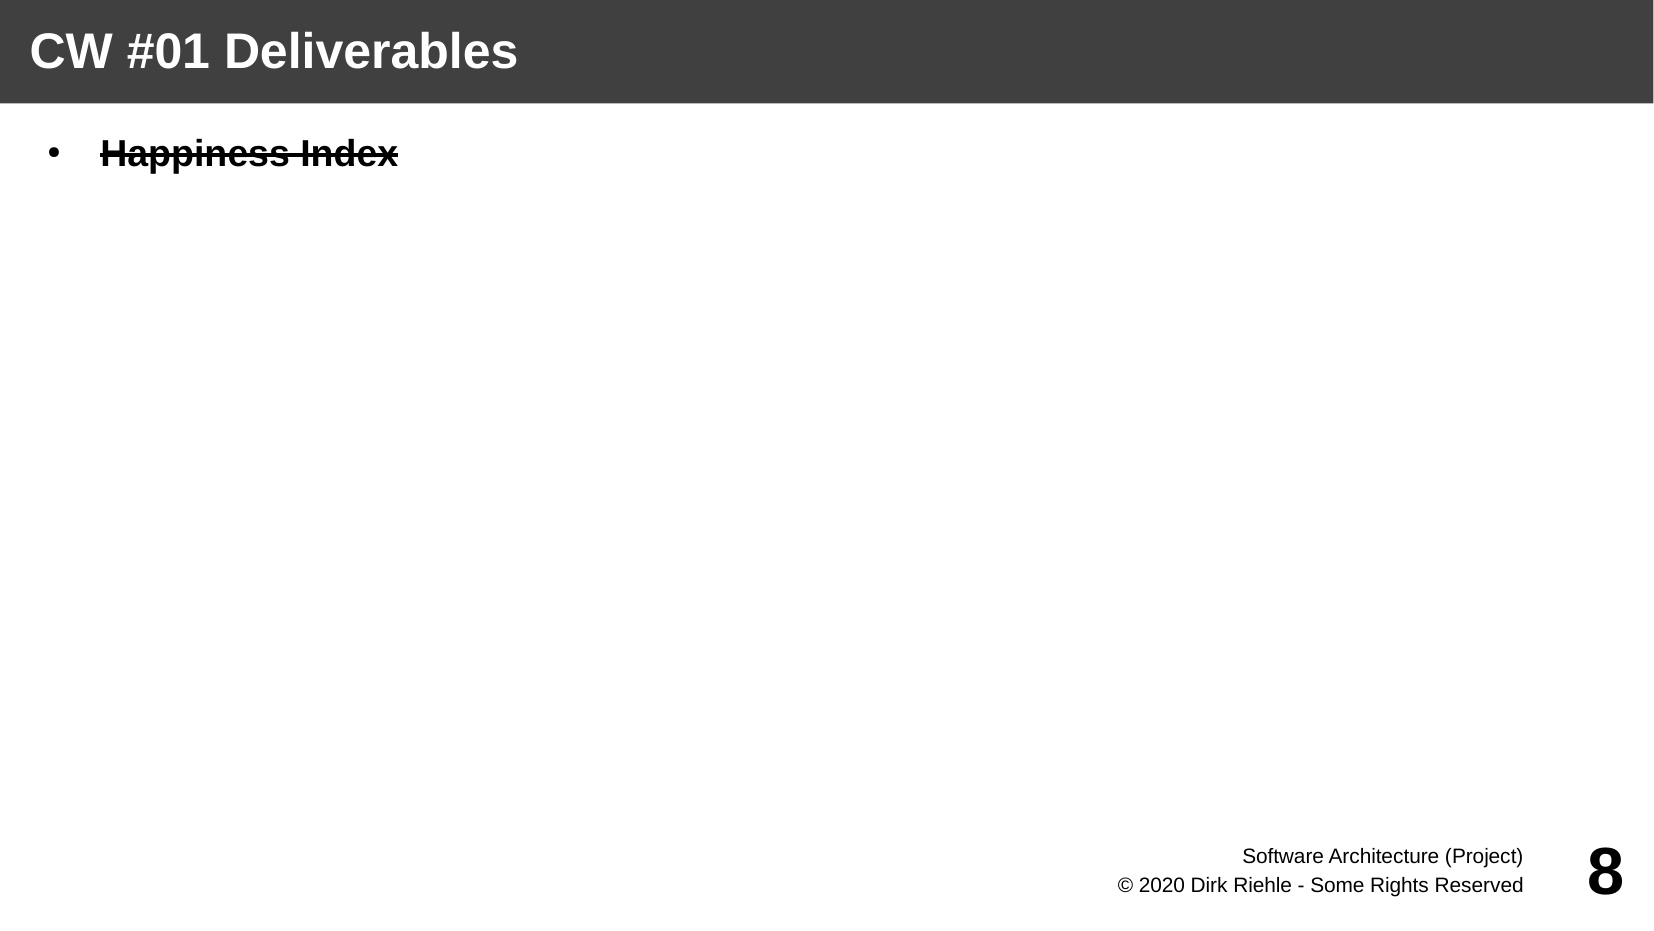

# CW #01 Deliverables
Happiness Index
Software Architecture (Project)
8
© 2020 Dirk Riehle - Some Rights Reserved